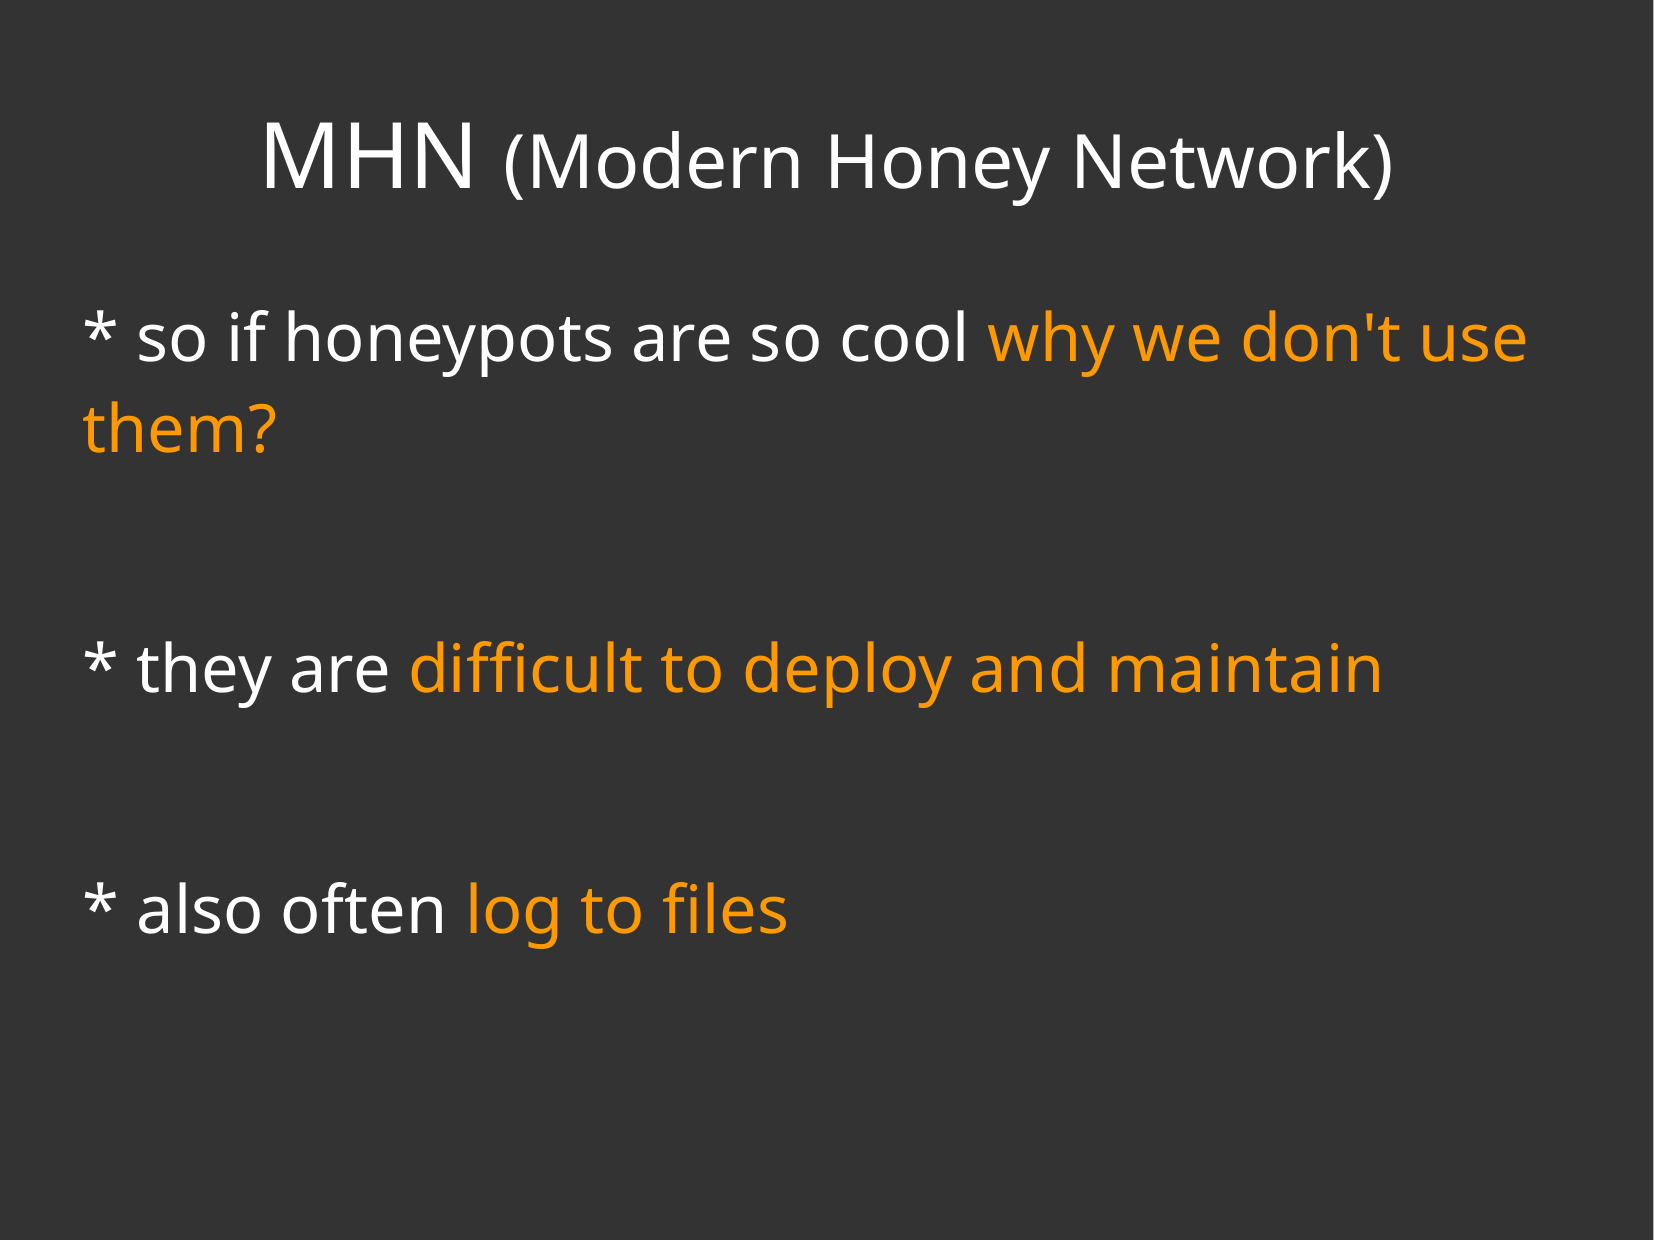

# MHN (Modern Honey Network)
* so if honeypots are so cool why we don't use them?
* they are difficult to deploy and maintain
* also often log to files